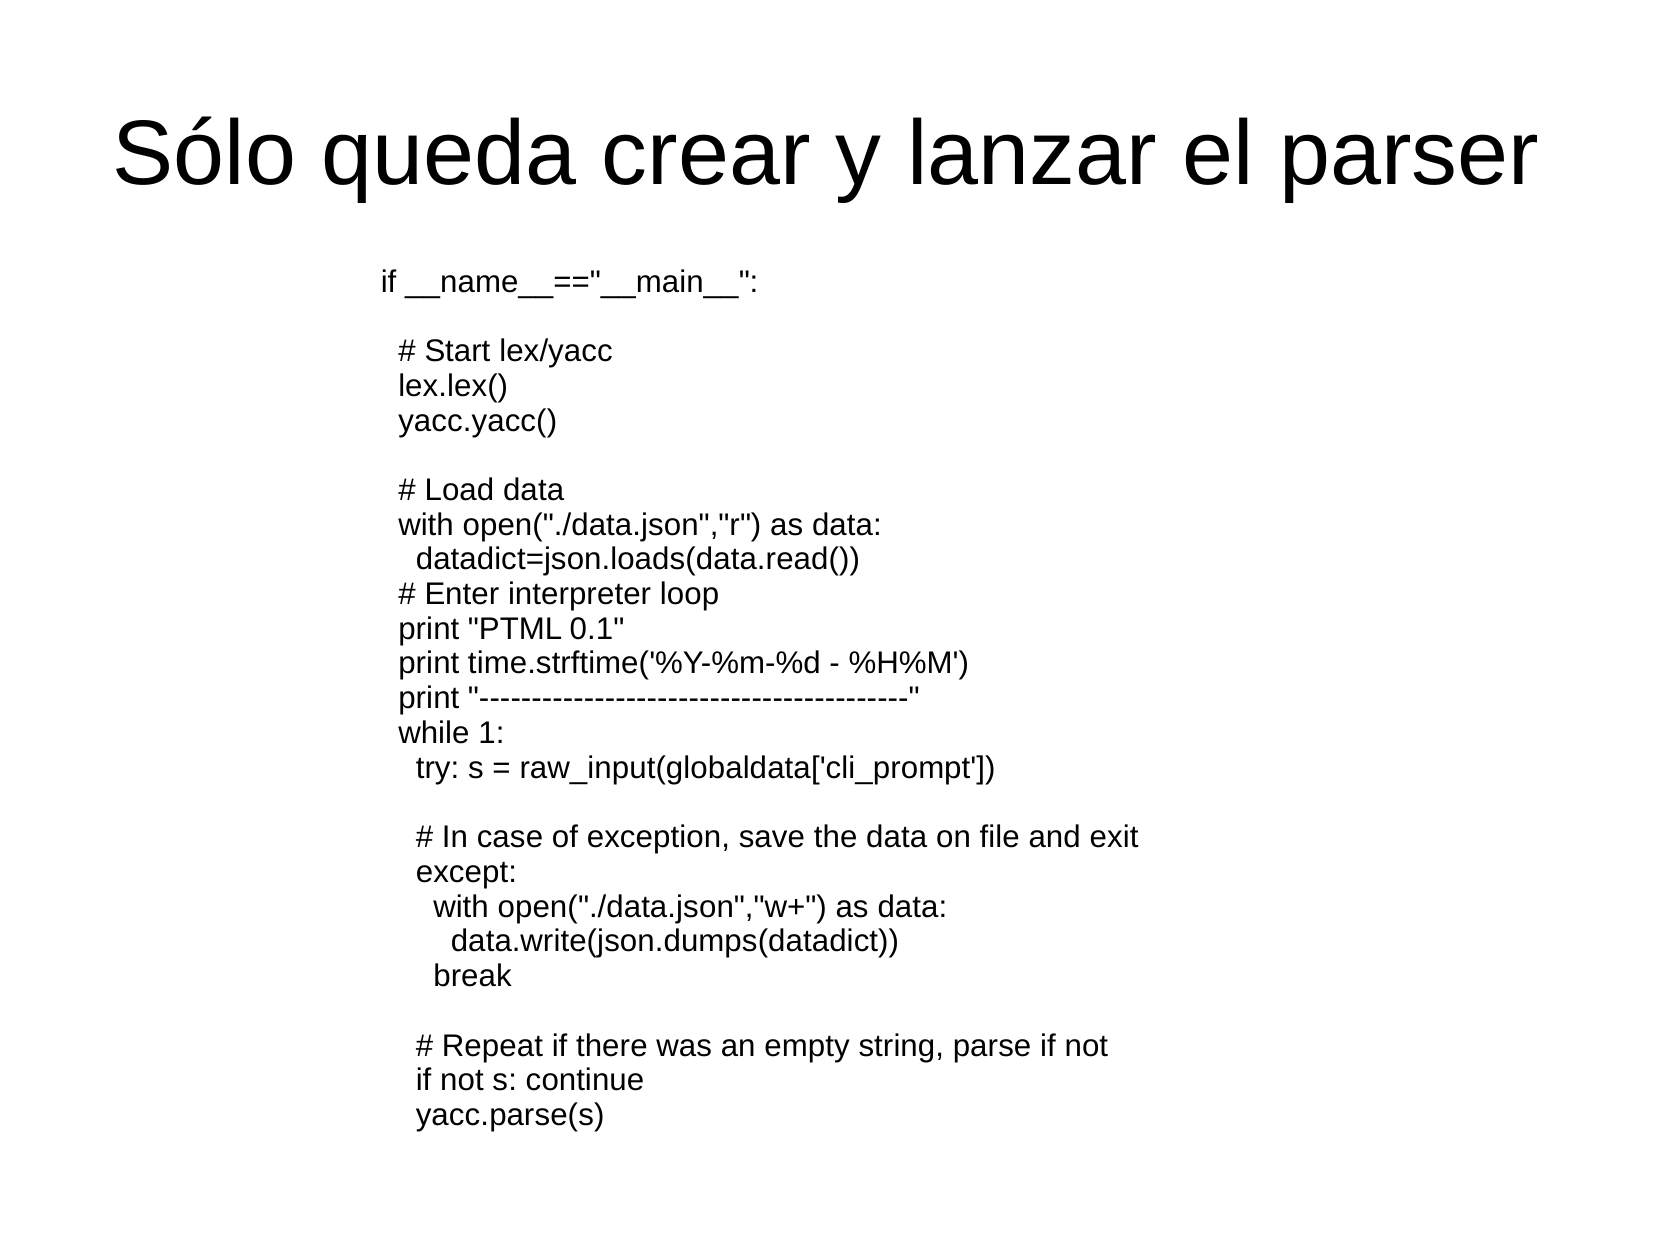

# Sólo queda crear y lanzar el parser
if __name__=="__main__":
 # Start lex/yacc
 lex.lex()
 yacc.yacc()
 # Load data
 with open("./data.json","r") as data:
 datadict=json.loads(data.read())
 # Enter interpreter loop
 print "PTML 0.1"
 print time.strftime('%Y-%m-%d - %H%M')
 print "-----------------------------------------"
 while 1:
 try: s = raw_input(globaldata['cli_prompt'])
 # In case of exception, save the data on file and exit
 except:
 with open("./data.json","w+") as data:
 data.write(json.dumps(datadict))
 break
 # Repeat if there was an empty string, parse if not
 if not s: continue
 yacc.parse(s)